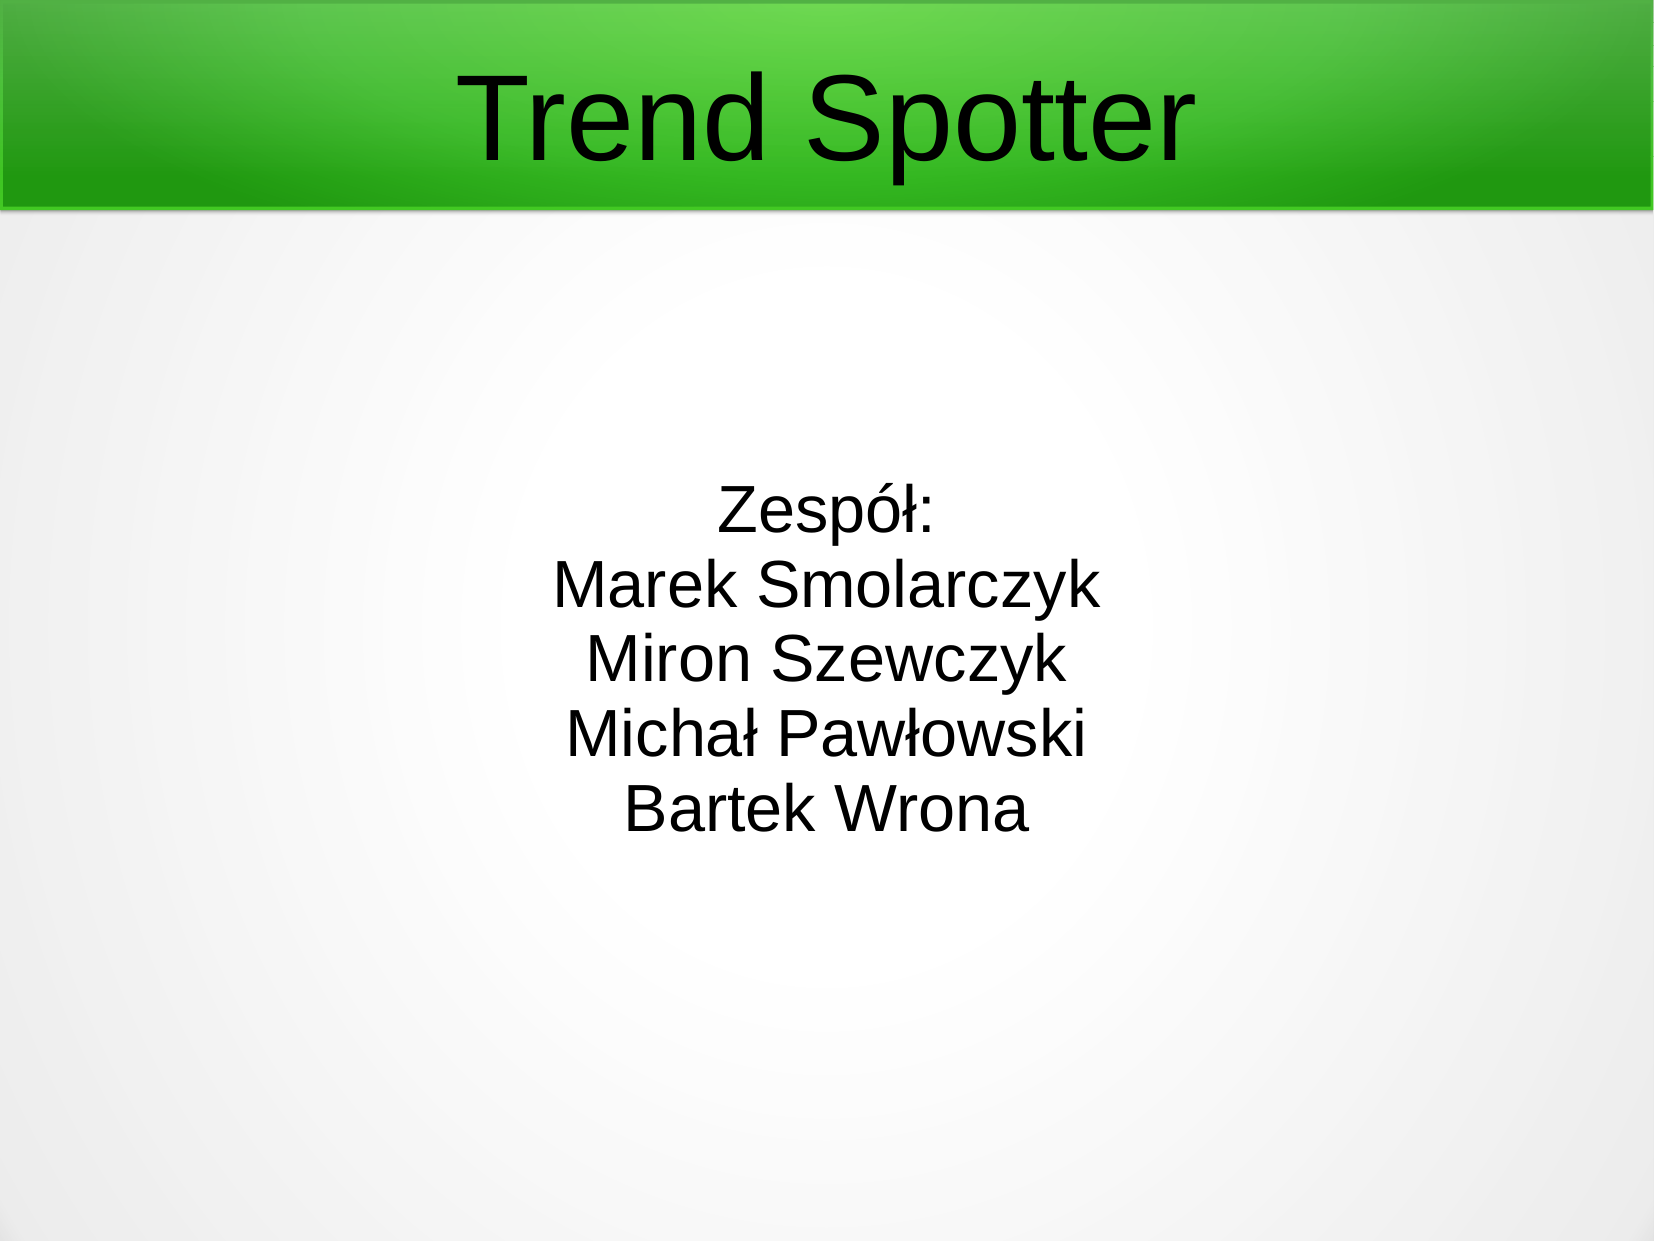

# Trend Spotter
Zespół:
Marek Smolarczyk
Miron Szewczyk
Michał Pawłowski
Bartek Wrona